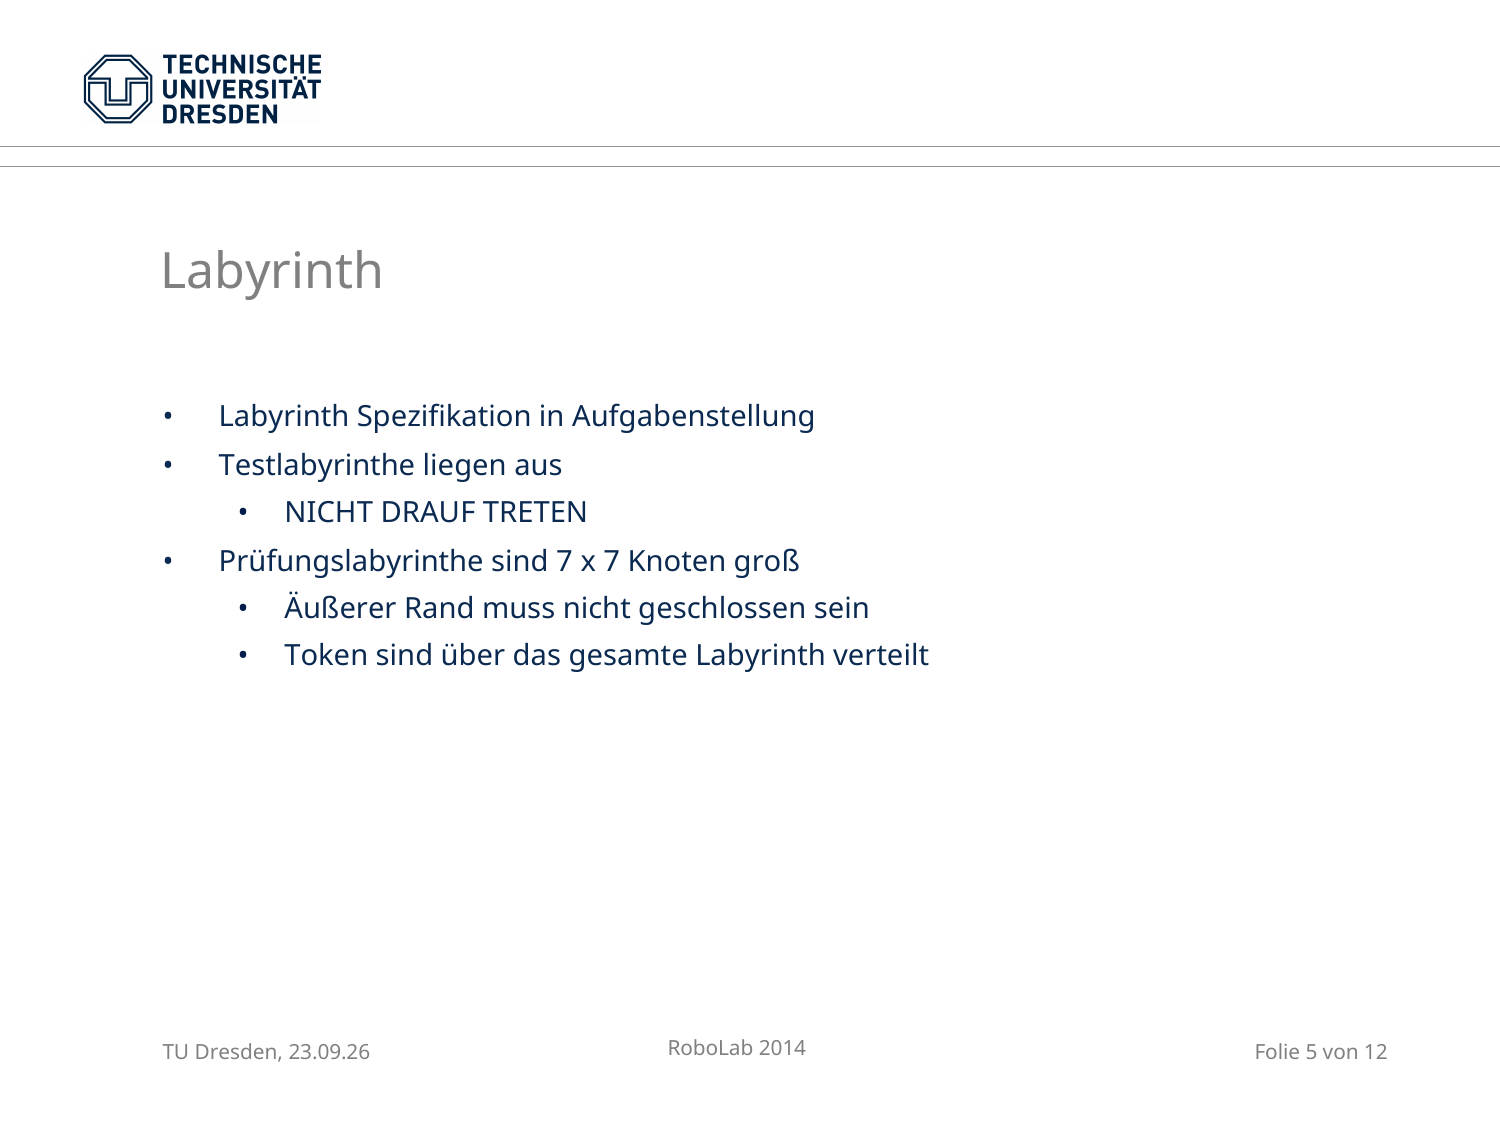

# Labyrinth
Labyrinth Spezifikation in Aufgabenstellung
Testlabyrinthe liegen aus
NICHT DRAUF TRETEN
Prüfungslabyrinthe sind 7 x 7 Knoten groß
Äußerer Rand muss nicht geschlossen sein
Token sind über das gesamte Labyrinth verteilt
5